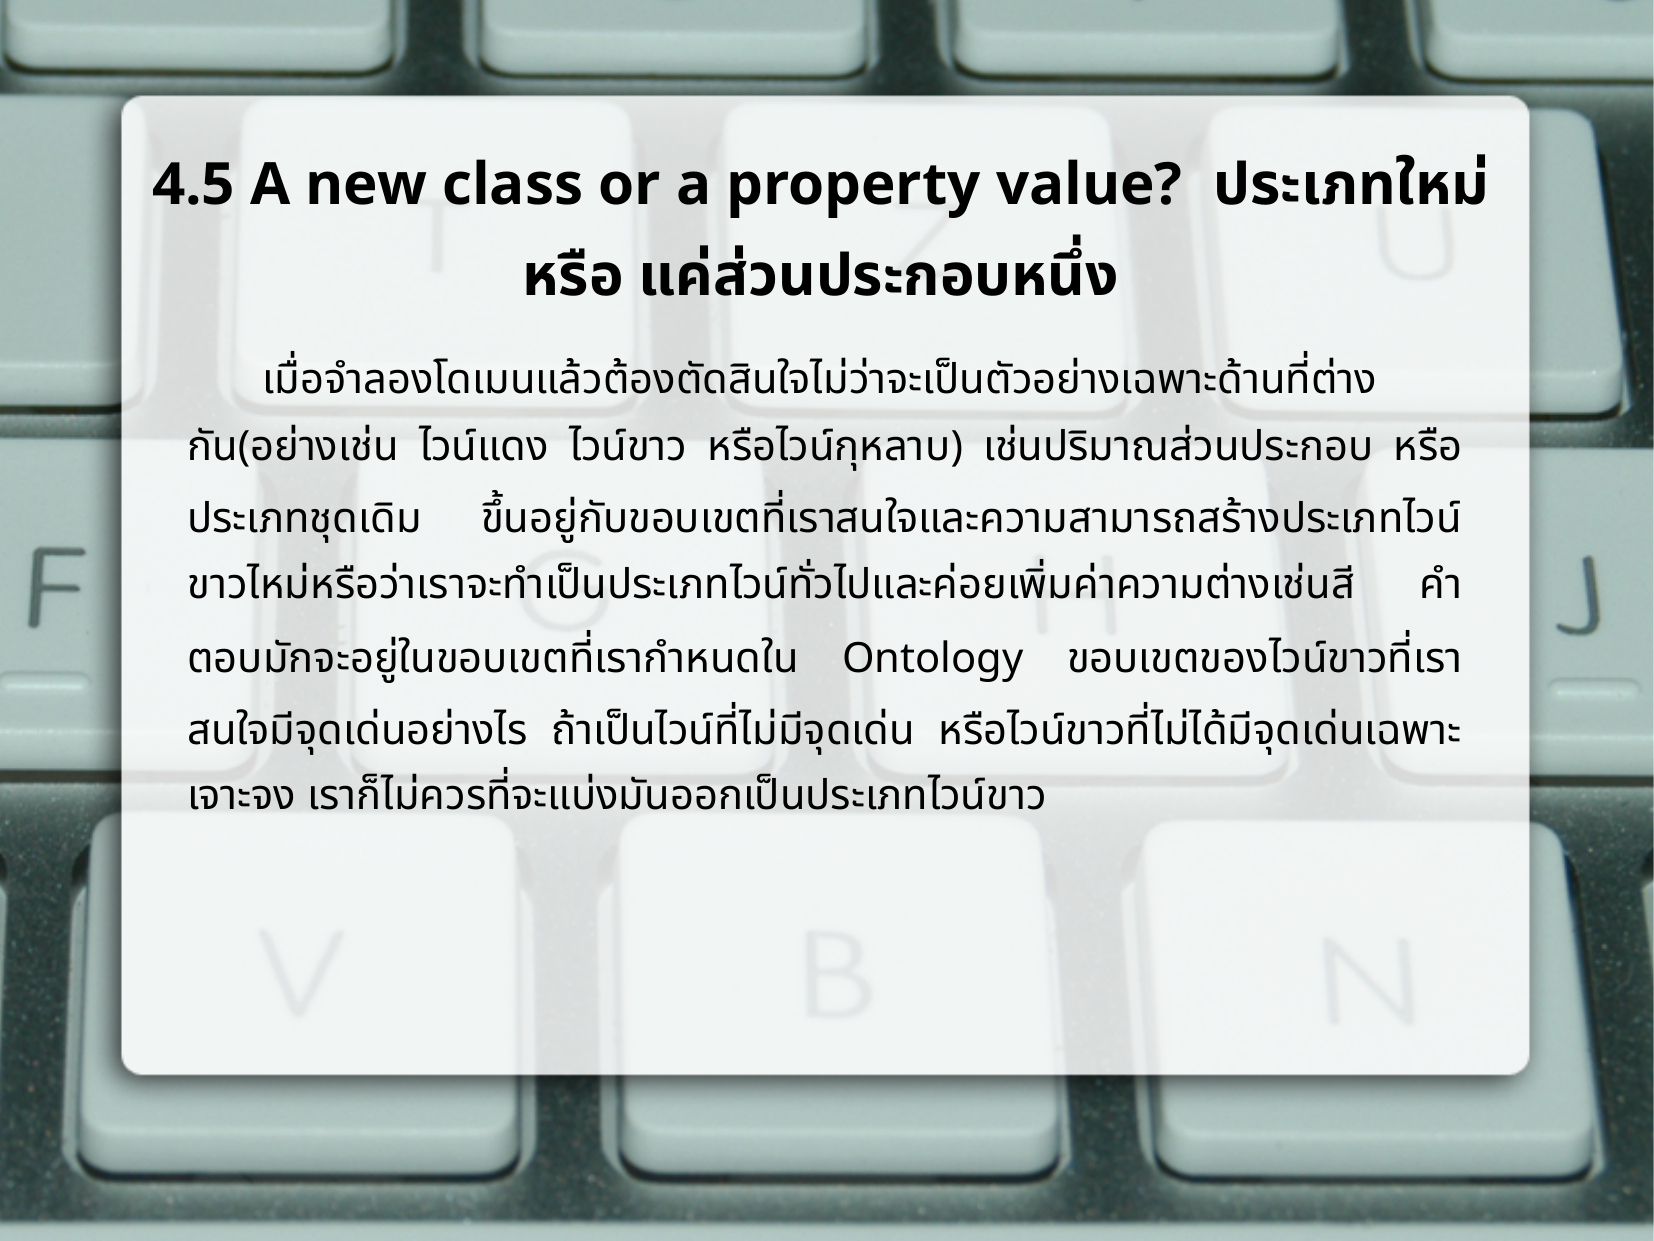

# 4.5 A new class or a property value? ประเภทใหม่ หรือ แค่ส่วนประกอบหนึ่ง
เมื่อจำลองโดเมนแล้วต้องตัดสินใจไม่ว่าจะเป็นตัวอย่างเฉพาะด้านที่ต่างกัน(อย่างเช่น ไวน์แดง ไวน์ขาว หรือไวน์กุหลาบ) เช่นปริมาณส่วนประกอบ หรือประเภทชุดเดิม ขึ้นอยู่กับขอบเขตที่เราสนใจและความสามารถสร้างประเภทไวน์ขาวไหม่หรือว่าเราจะทำเป็นประเภทไวน์ทั่วไปและค่อยเพิ่มค่าความต่างเช่นสี คำตอบมักจะอยู่ในขอบเขตที่เรากำหนดใน Ontology ขอบเขตของไวน์ขาวที่เราสนใจมีจุดเด่นอย่างไร ถ้าเป็นไวน์ที่ไม่มีจุดเด่น หรือไวน์ขาวที่ไม่ได้มีจุดเด่นเฉพาะเจาะจง เราก็ไม่ควรที่จะแบ่งมันออกเป็นประเภทไวน์ขาว